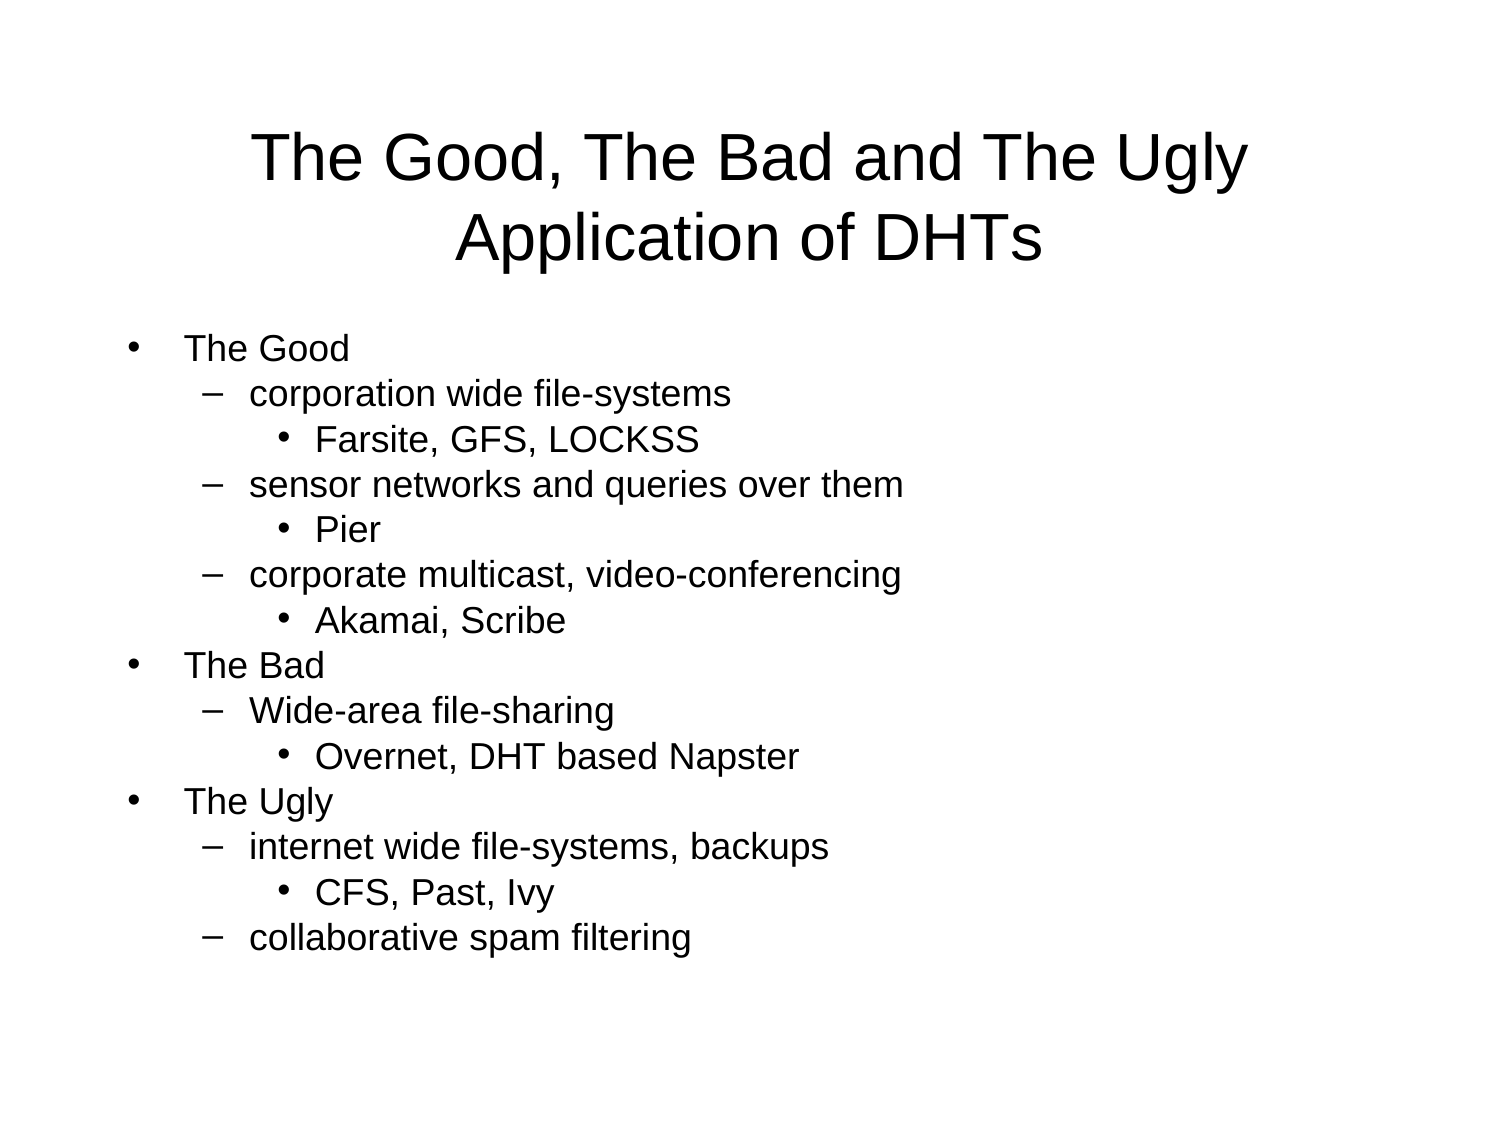

# The Good, The Bad and The Ugly Application of DHTs
The Good
corporation wide file-systems
Farsite, GFS, LOCKSS
sensor networks and queries over them
Pier
corporate multicast, video-conferencing
Akamai, Scribe
The Bad
Wide-area file-sharing
Overnet, DHT based Napster
The Ugly
internet wide file-systems, backups
CFS, Past, Ivy
collaborative spam filtering